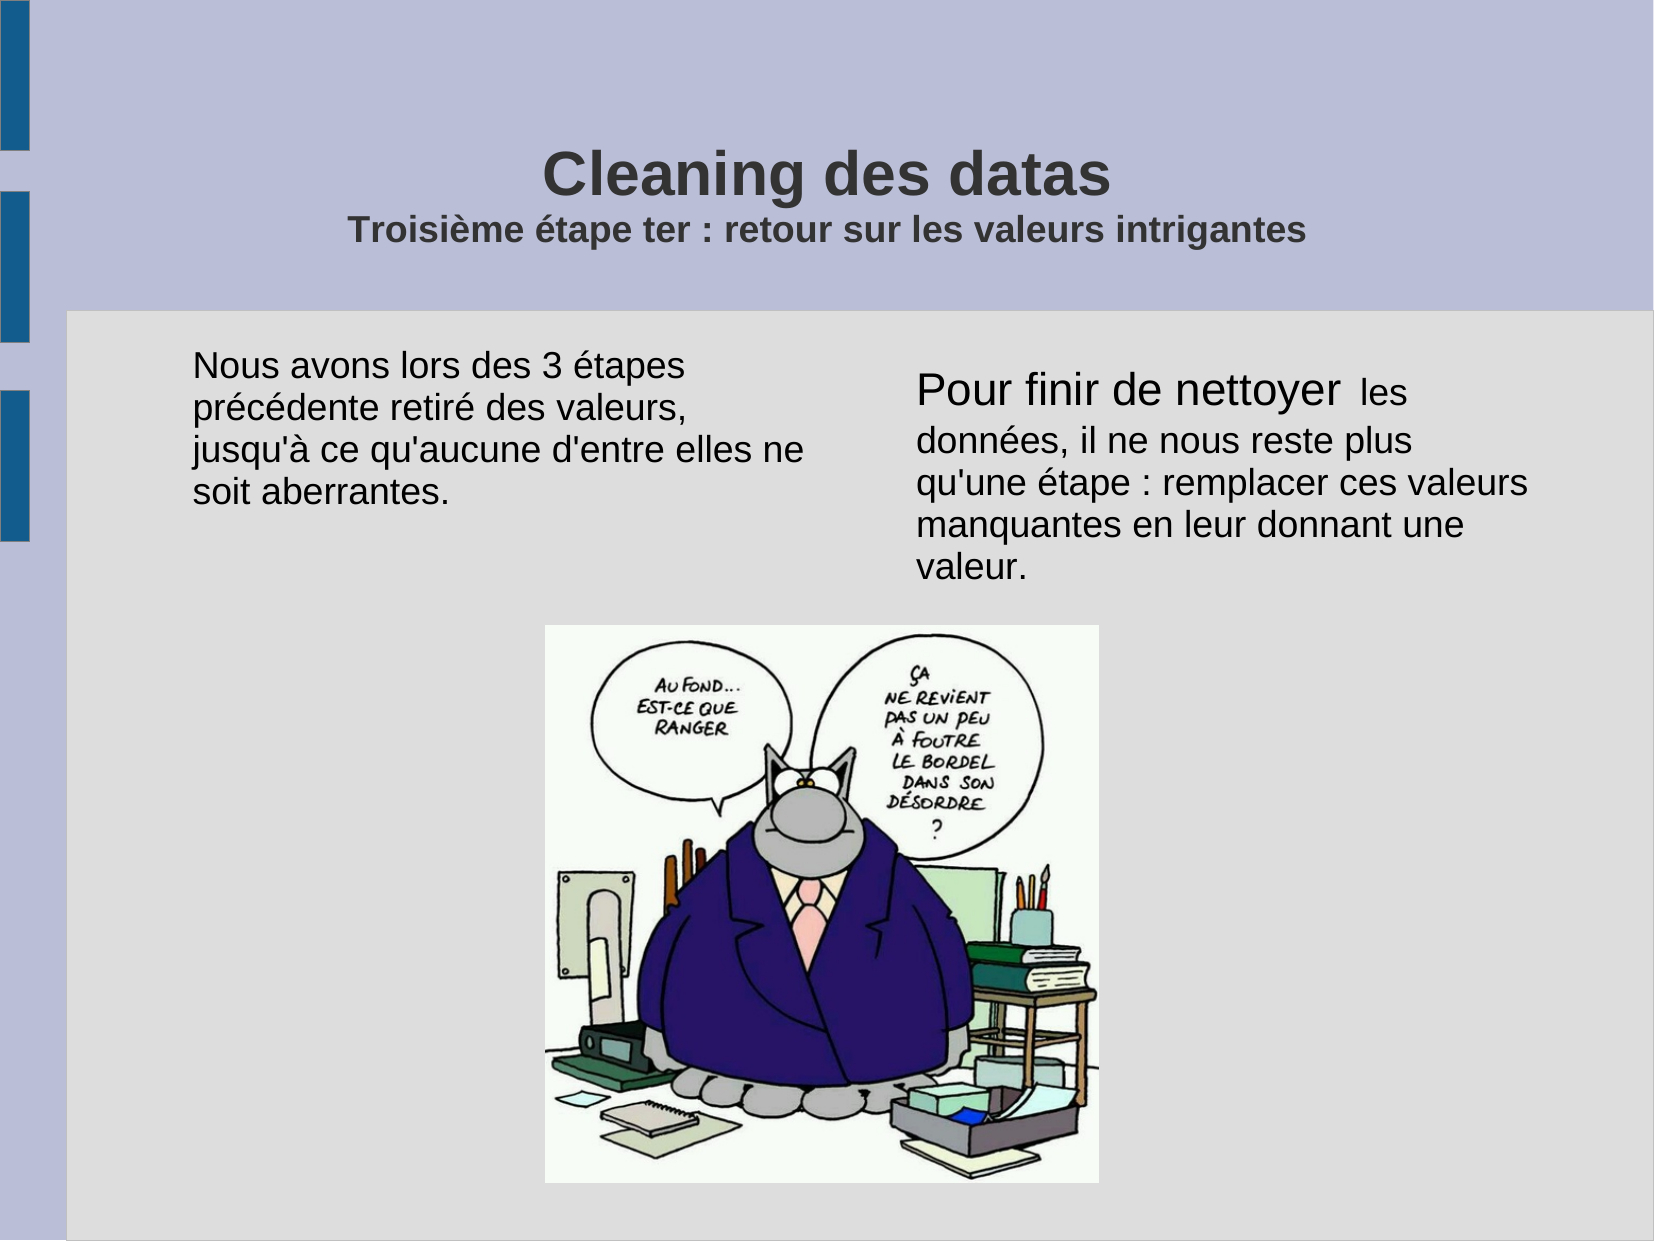

# Cleaning des datas Troisième étape ter : retour sur les valeurs intrigantes
Nous avons lors des 3 étapes précédente retiré des valeurs, jusqu'à ce qu'aucune d'entre elles ne soit aberrantes.
Pour finir de nettoyer les données, il ne nous reste plus qu'une étape : remplacer ces valeurs manquantes en leur donnant une valeur.